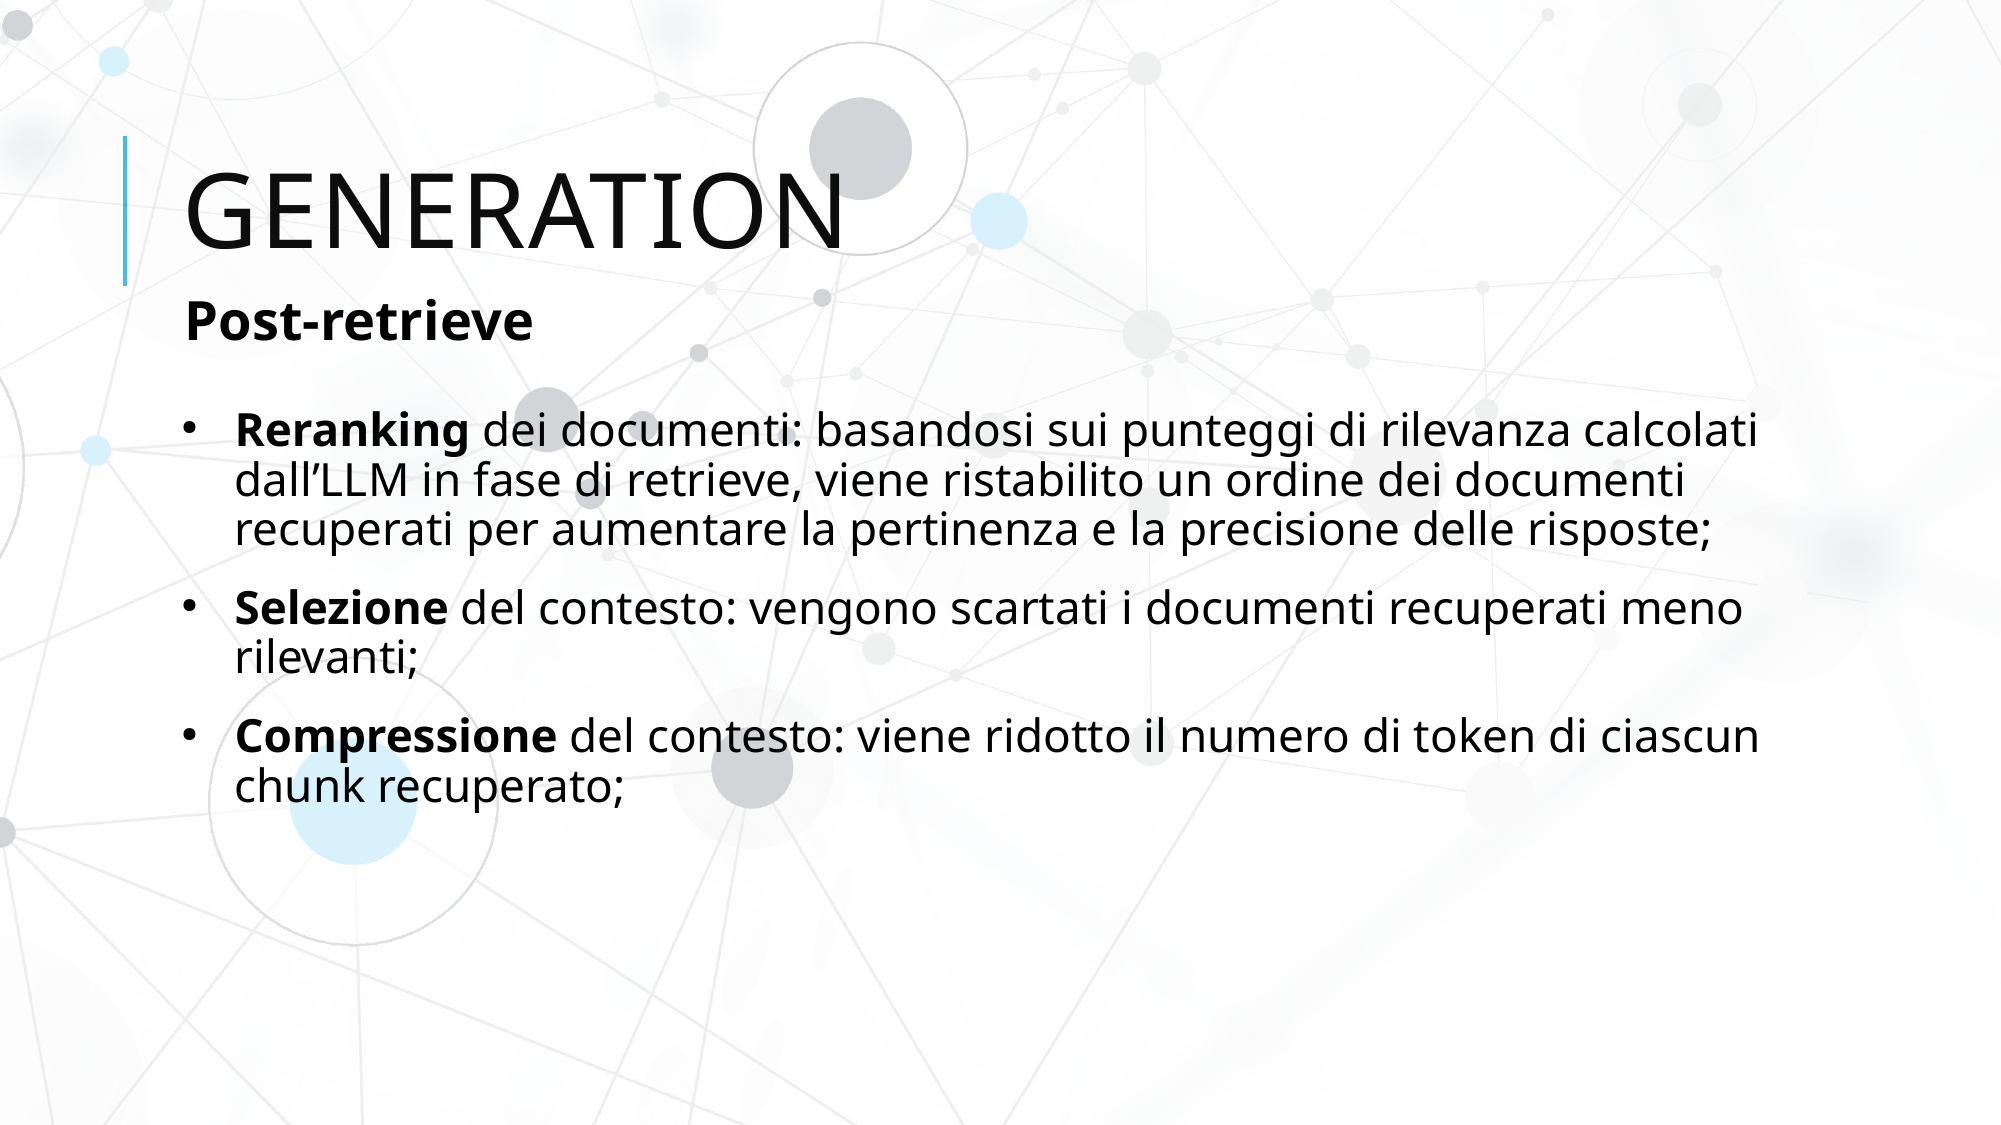

# GENERation
 Post-retrieve
Reranking dei documenti: basandosi sui punteggi di rilevanza calcolati dall’LLM in fase di retrieve, viene ristabilito un ordine dei documenti recuperati per aumentare la pertinenza e la precisione delle risposte;
Selezione del contesto: vengono scartati i documenti recuperati meno rilevanti;
Compressione del contesto: viene ridotto il numero di token di ciascun chunk recuperato;